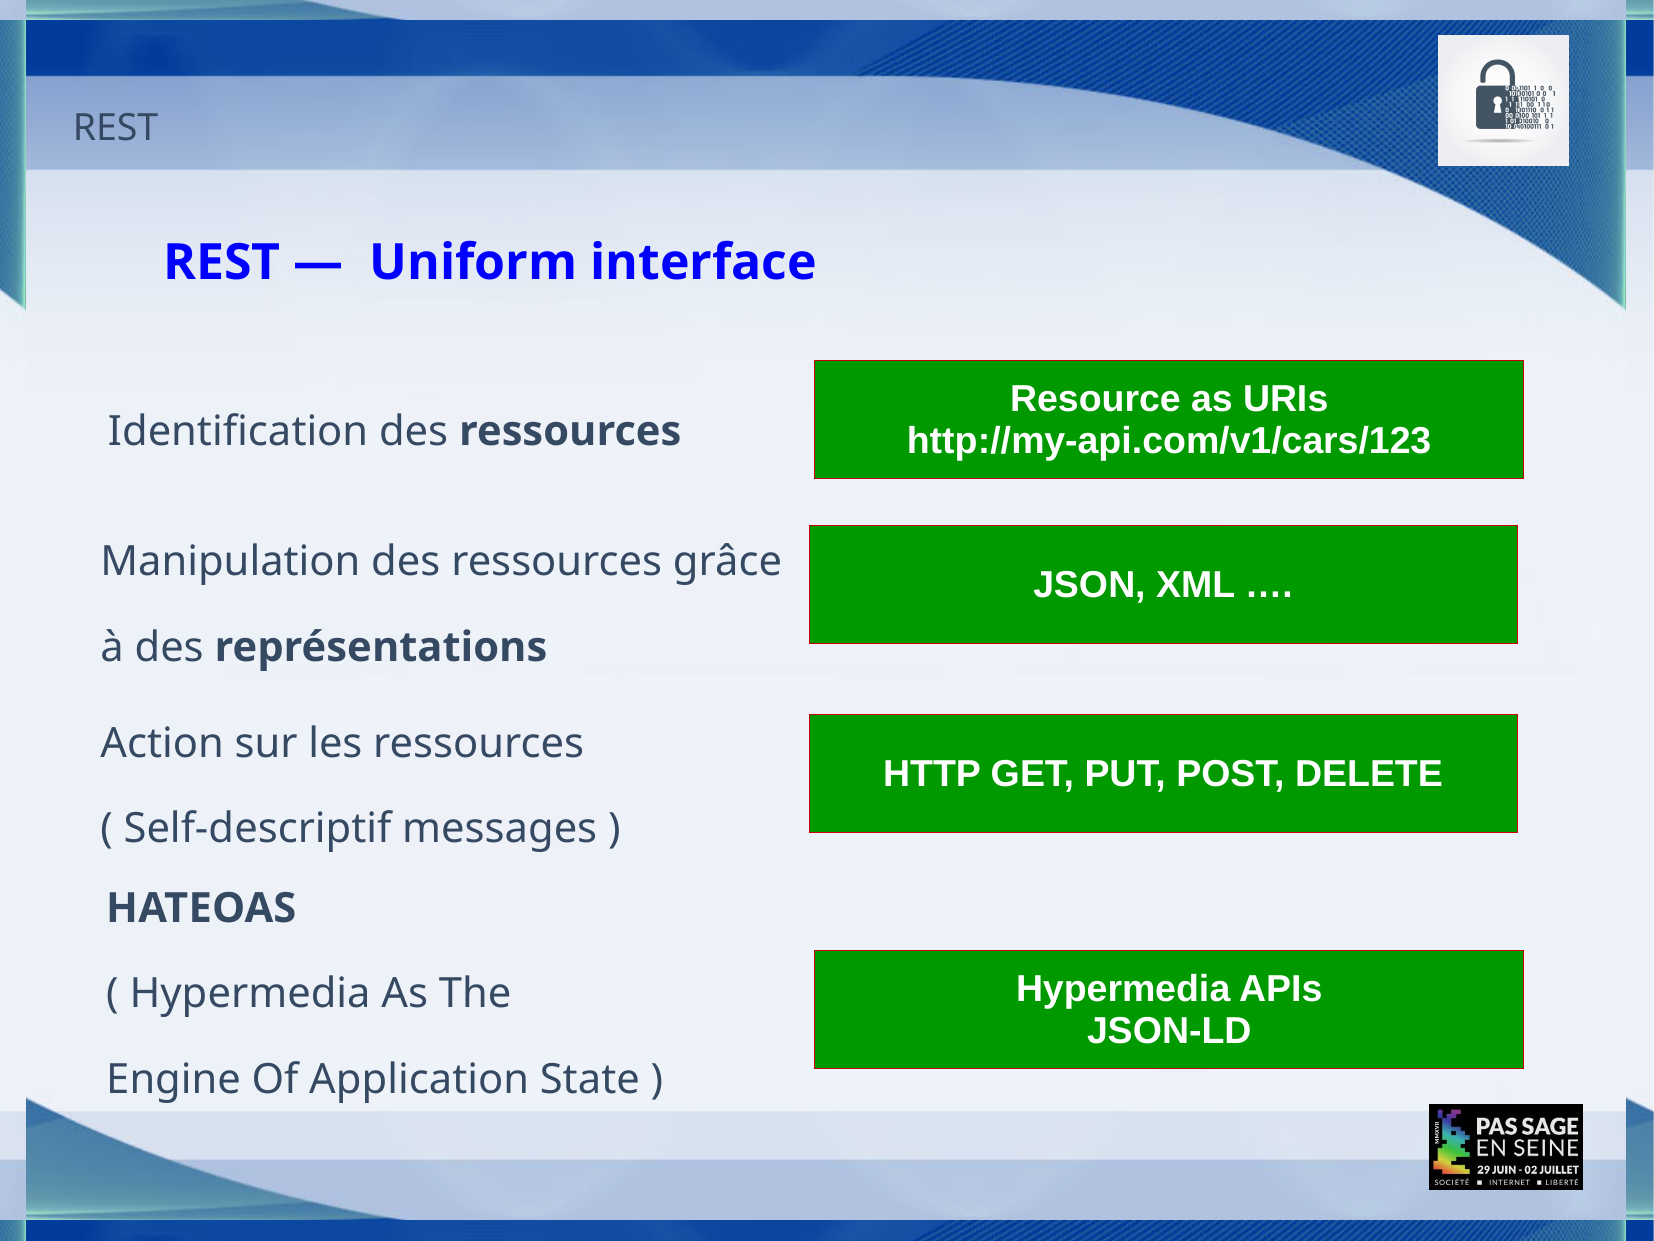

REST
# REST — Uniform interface
Resource as URIs
http://my-api.com/v1/cars/123
Identification des ressources
Manipulation des ressources grâce à des représentations
JSON, XML ….
Action sur les ressources
( Self-descriptif messages )
HTTP GET, PUT, POST, DELETE
HATEOAS
( Hypermedia As The
Engine Of Application State )
Hypermedia APIs
JSON-LD